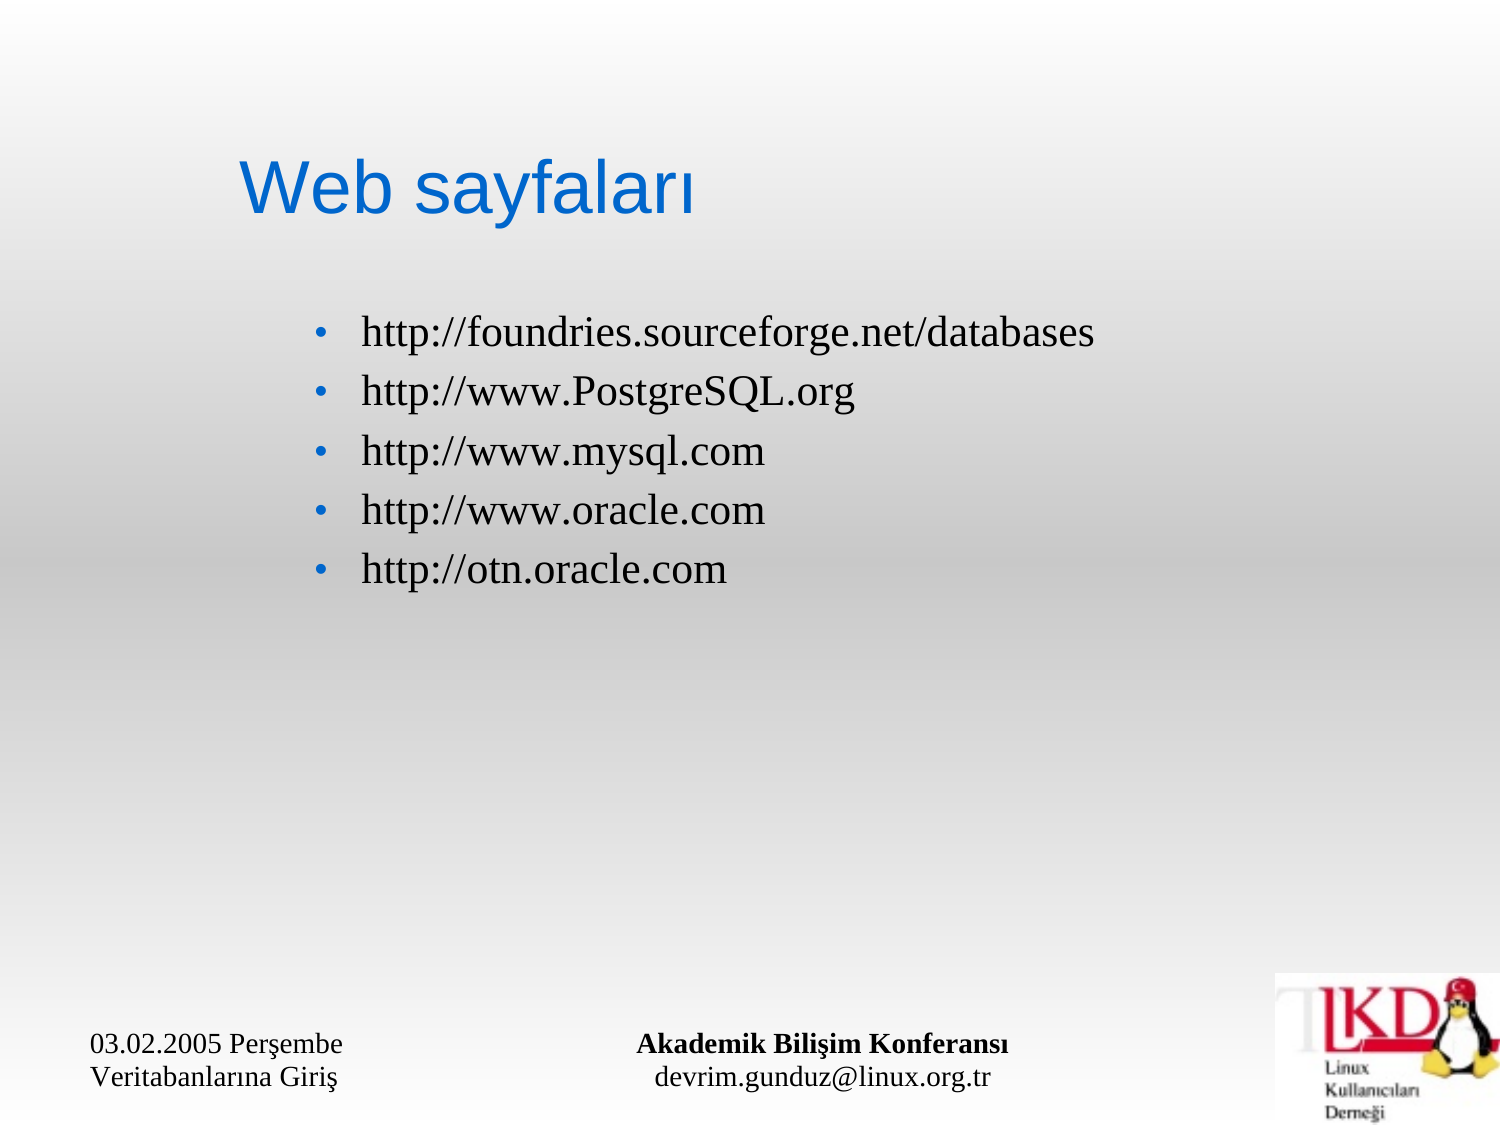

# Web sayfaları
http://foundries.sourceforge.net/databases
http://www.PostgreSQL.org
http://www.mysql.com
http://www.oracle.com
http://otn.oracle.com